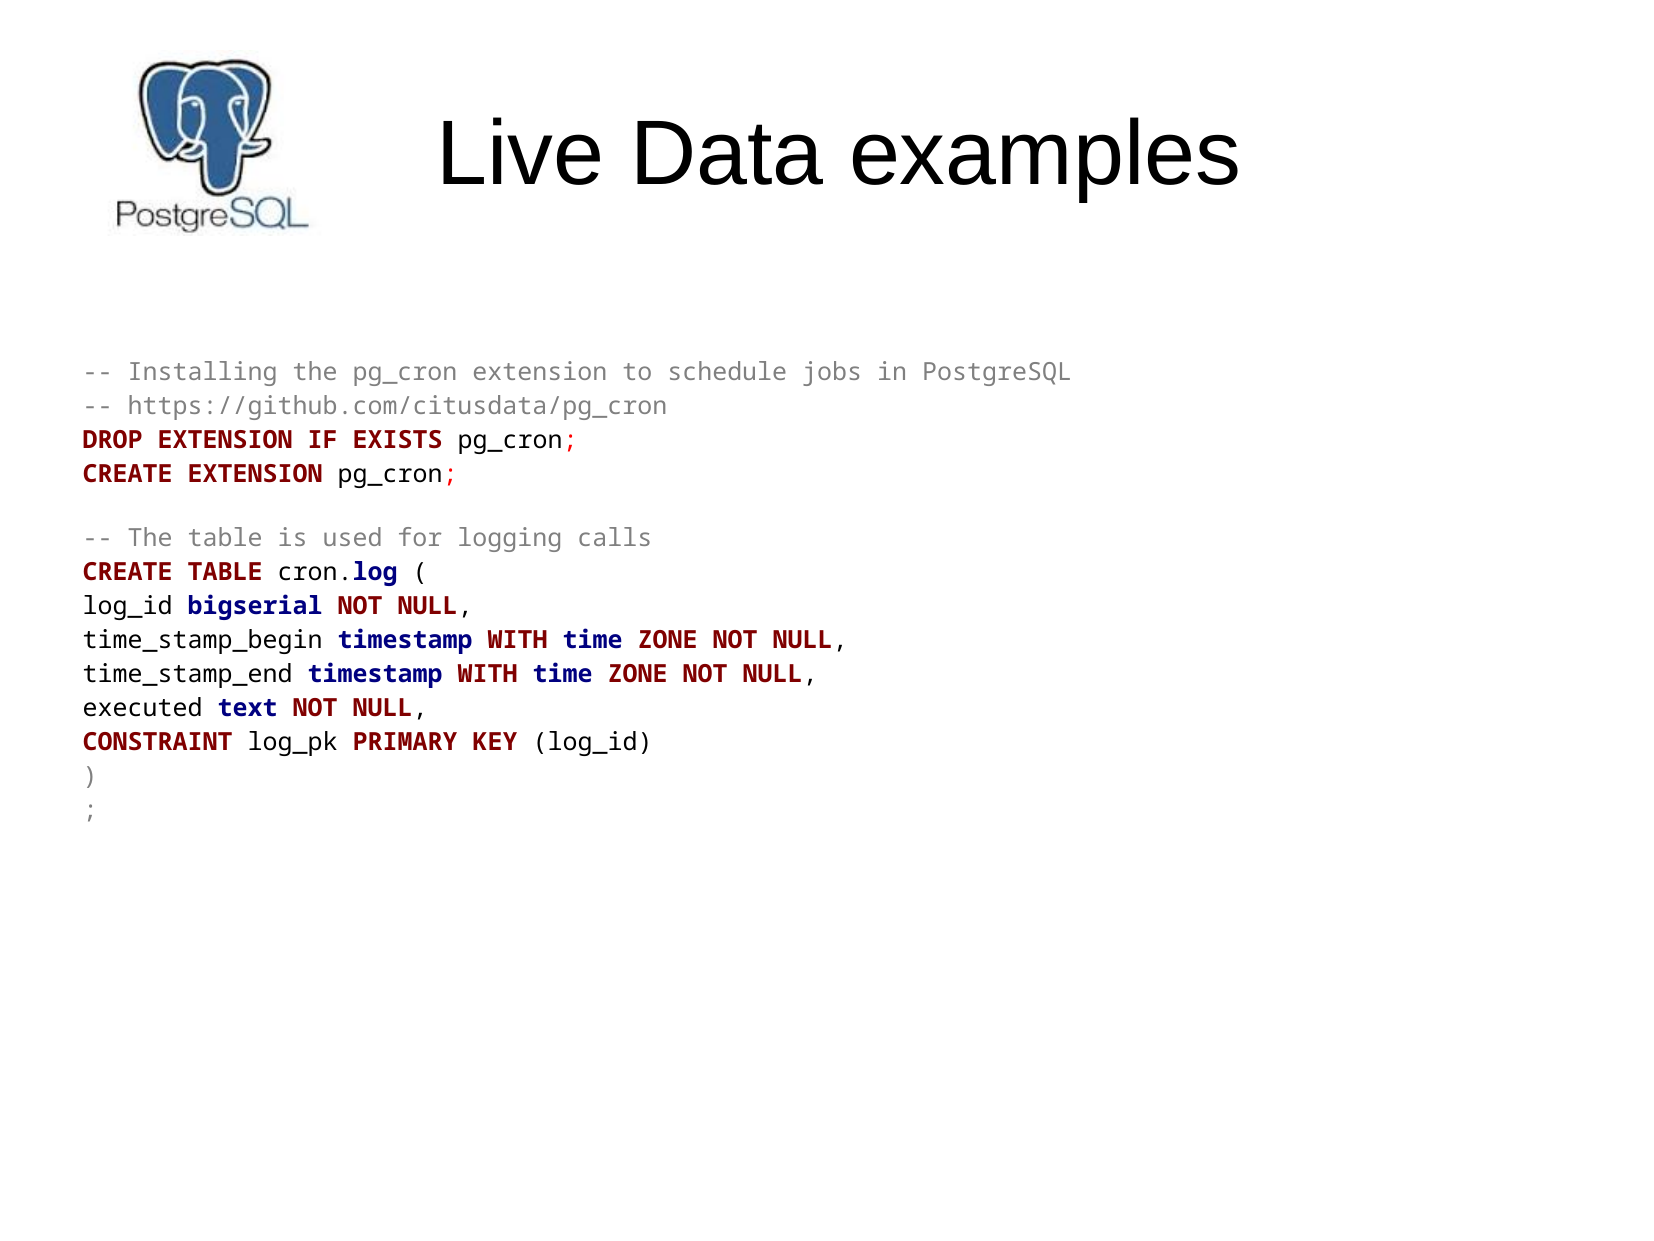

# Live Data examples
-- Installing the pg_cron extension to schedule jobs in PostgreSQL
-- https://github.com/citusdata/pg_cron
DROP EXTENSION IF EXISTS pg_cron;
CREATE EXTENSION pg_cron;
-- The table is used for logging calls
CREATE TABLE cron.log (
log_id bigserial NOT NULL,
time_stamp_begin timestamp WITH time ZONE NOT NULL,
time_stamp_end timestamp WITH time ZONE NOT NULL,
executed text NOT NULL,
CONSTRAINT log_pk PRIMARY KEY (log_id)
)
;